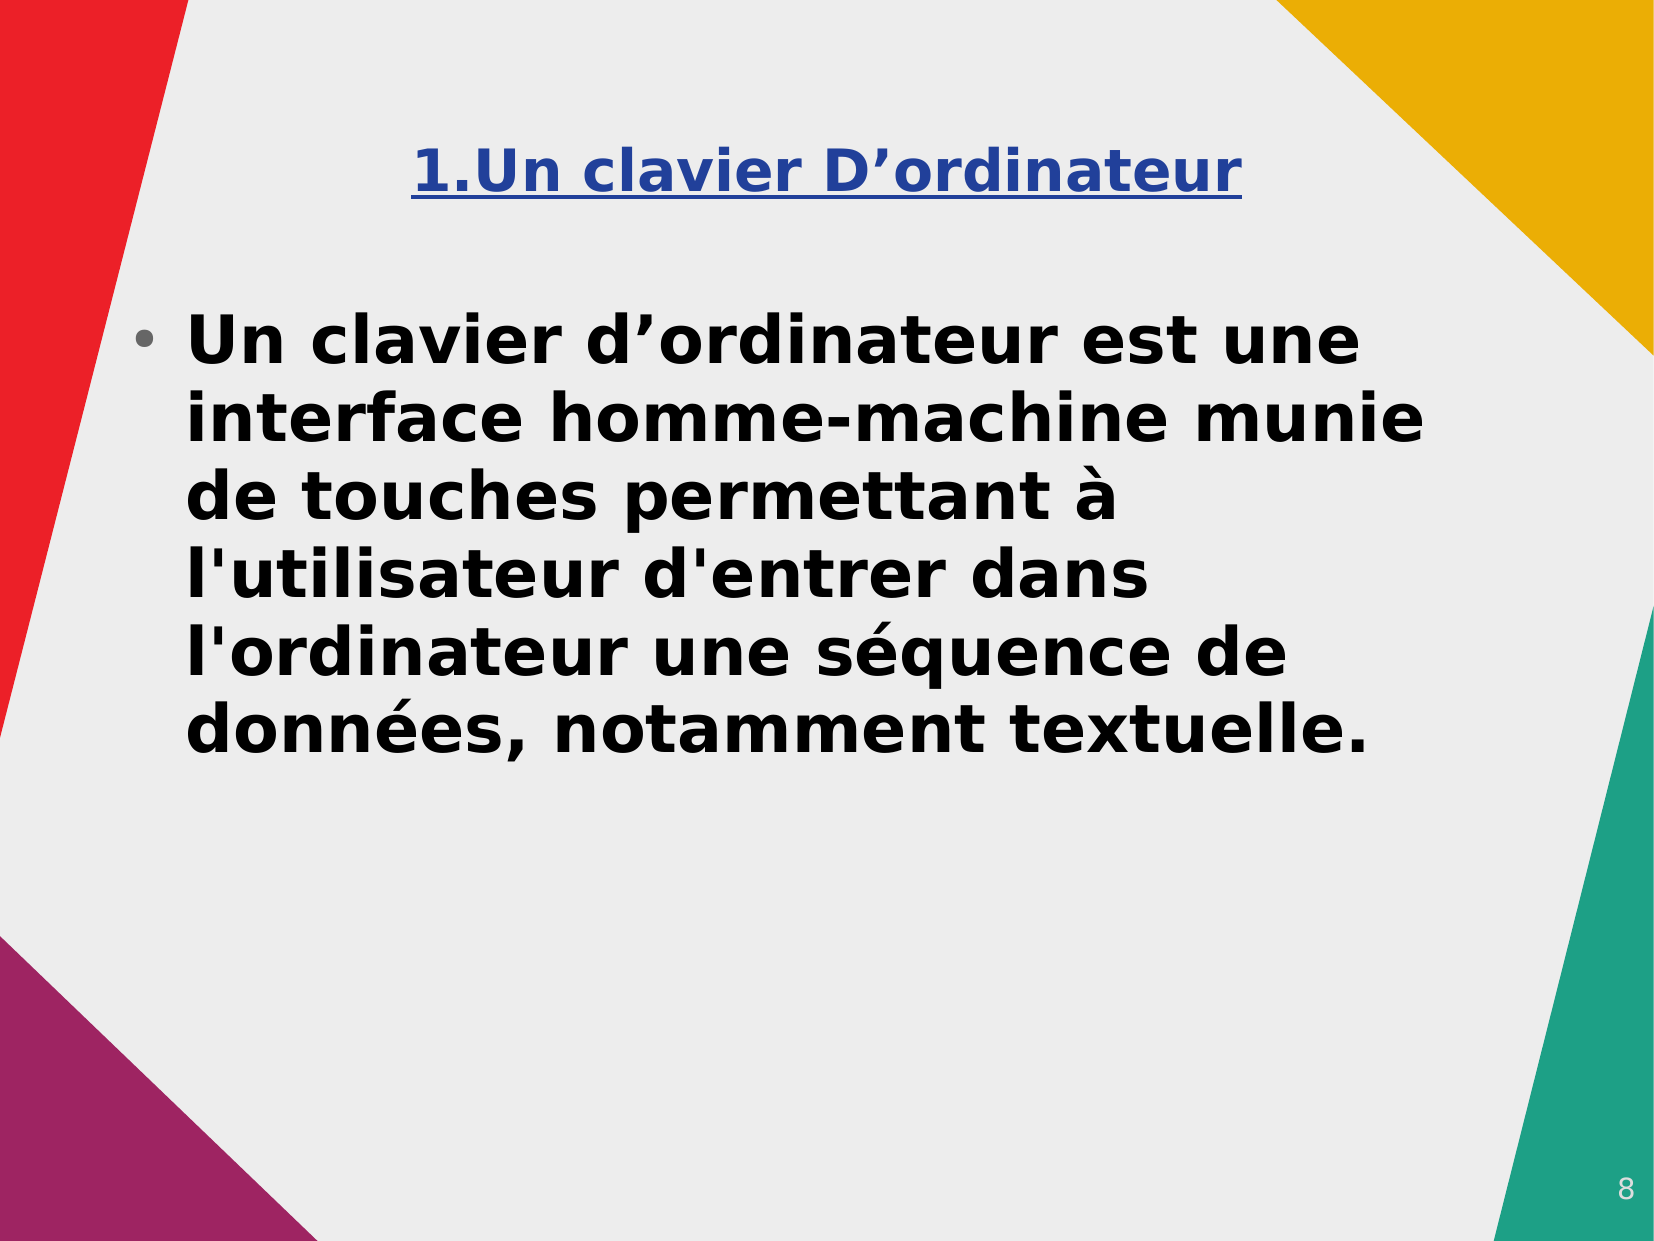

# 1.Un clavier D’ordinateur
Un clavier d’ordinateur est une interface homme-machine munie de touches permettant à l'utilisateur d'entrer dans l'ordinateur une séquence de données, notamment textuelle.
8